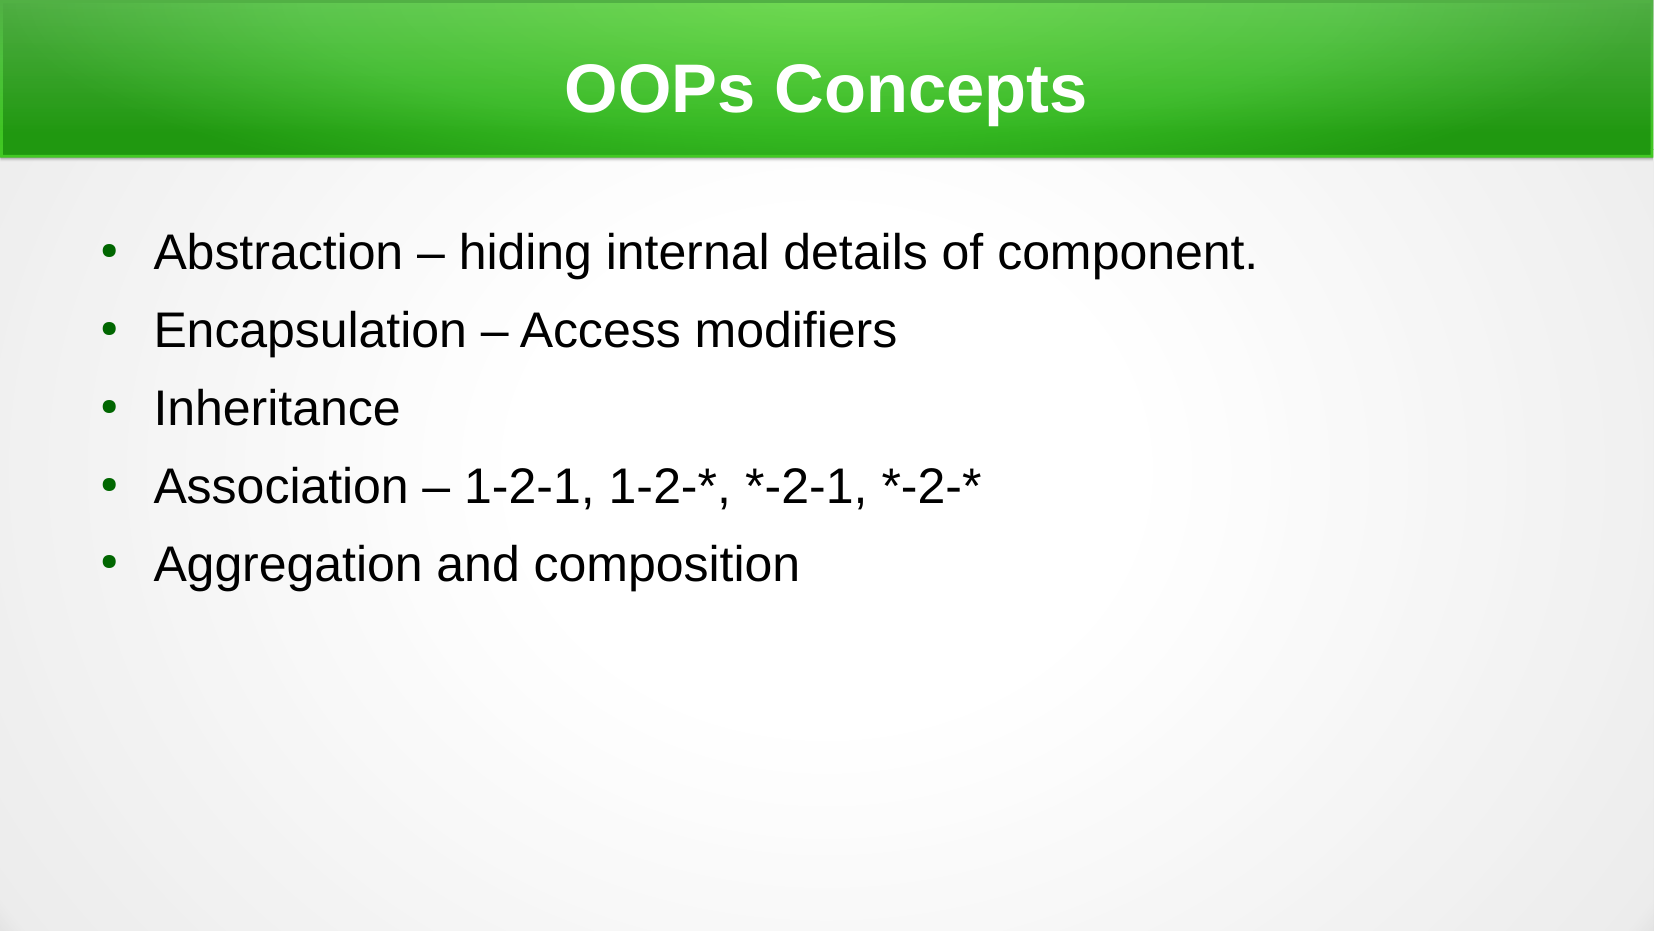

# OOPs Concepts
Abstraction – hiding internal details of component.
Encapsulation – Access modifiers
Inheritance
Association – 1-2-1, 1-2-*, *-2-1, *-2-*
Aggregation and composition